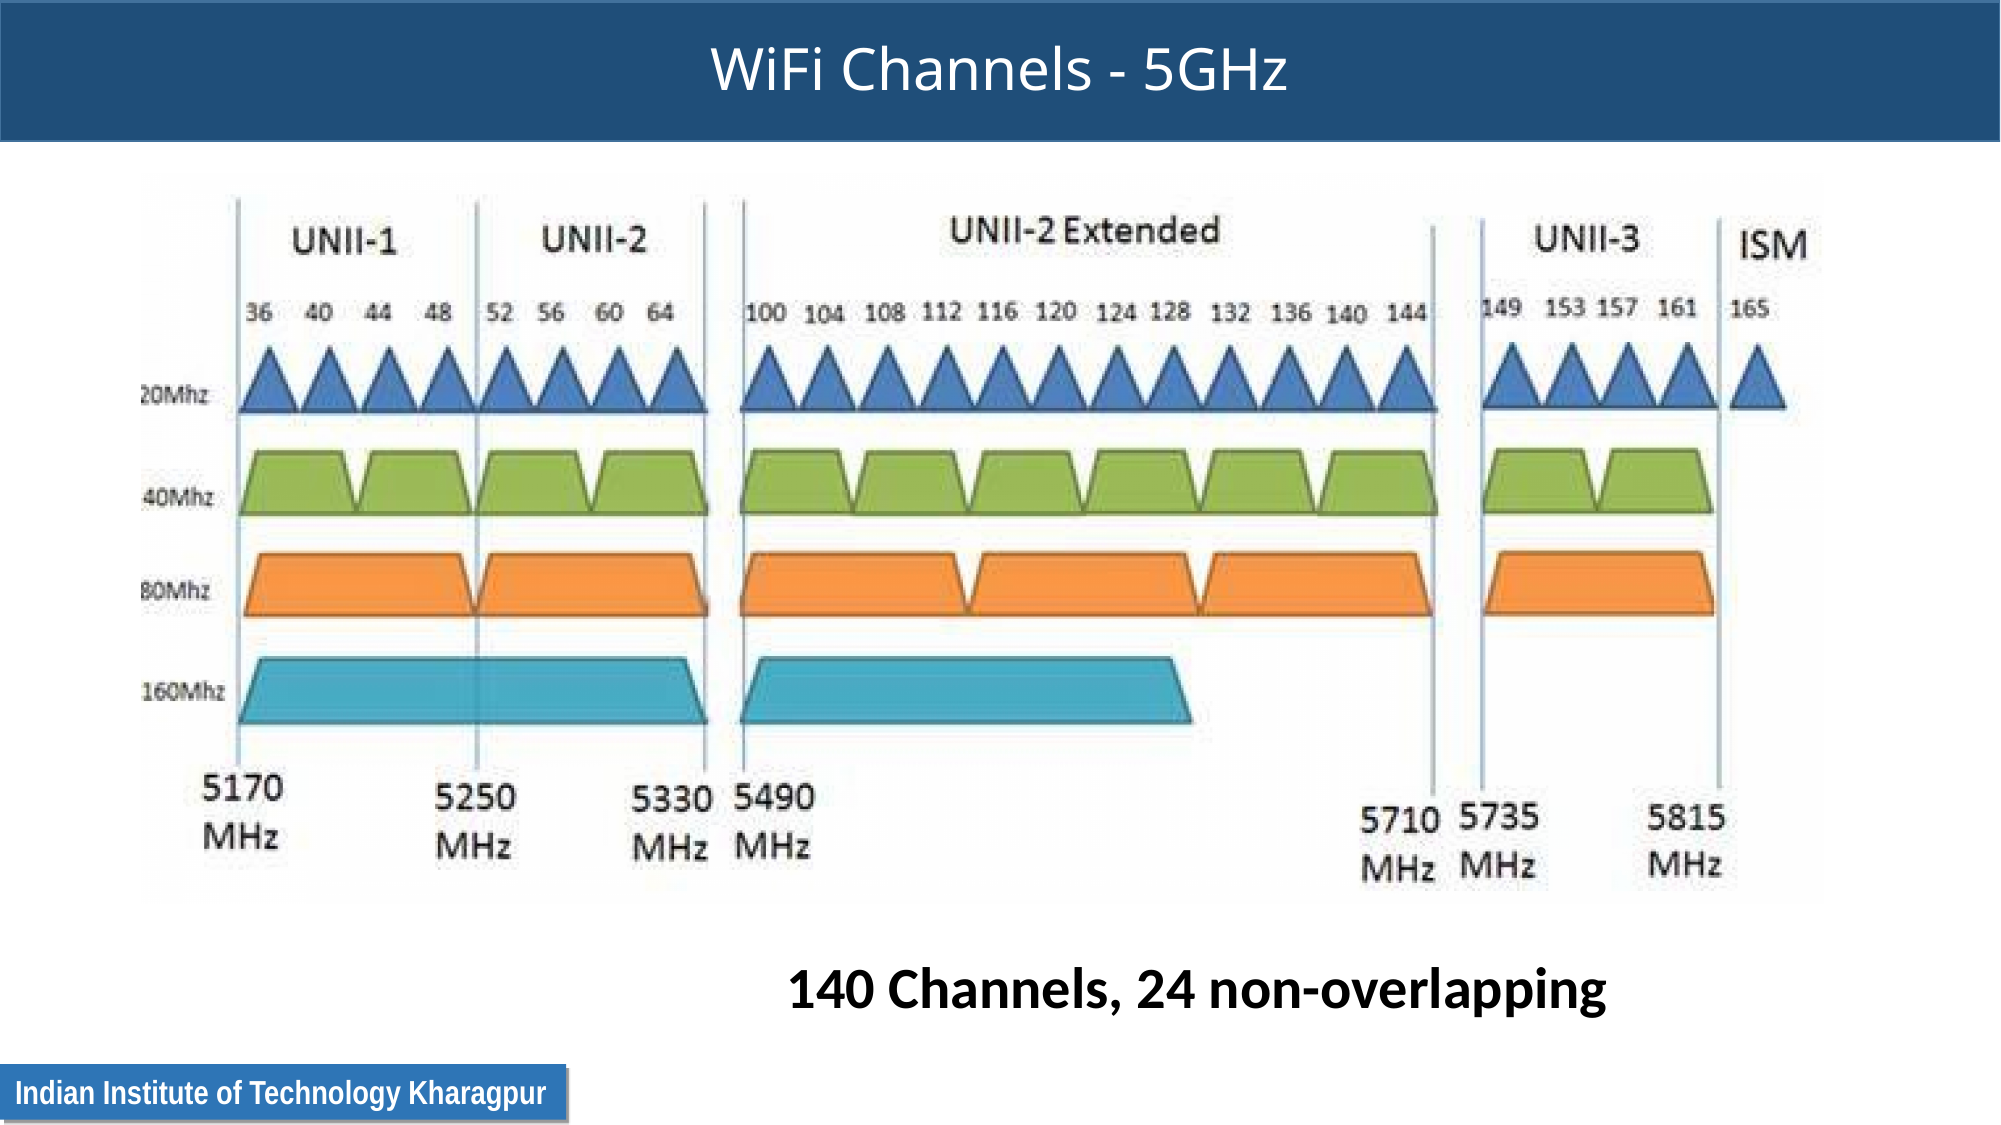

# WiFi Channels - 5GHz
140 Channels, 24 non-overlapping